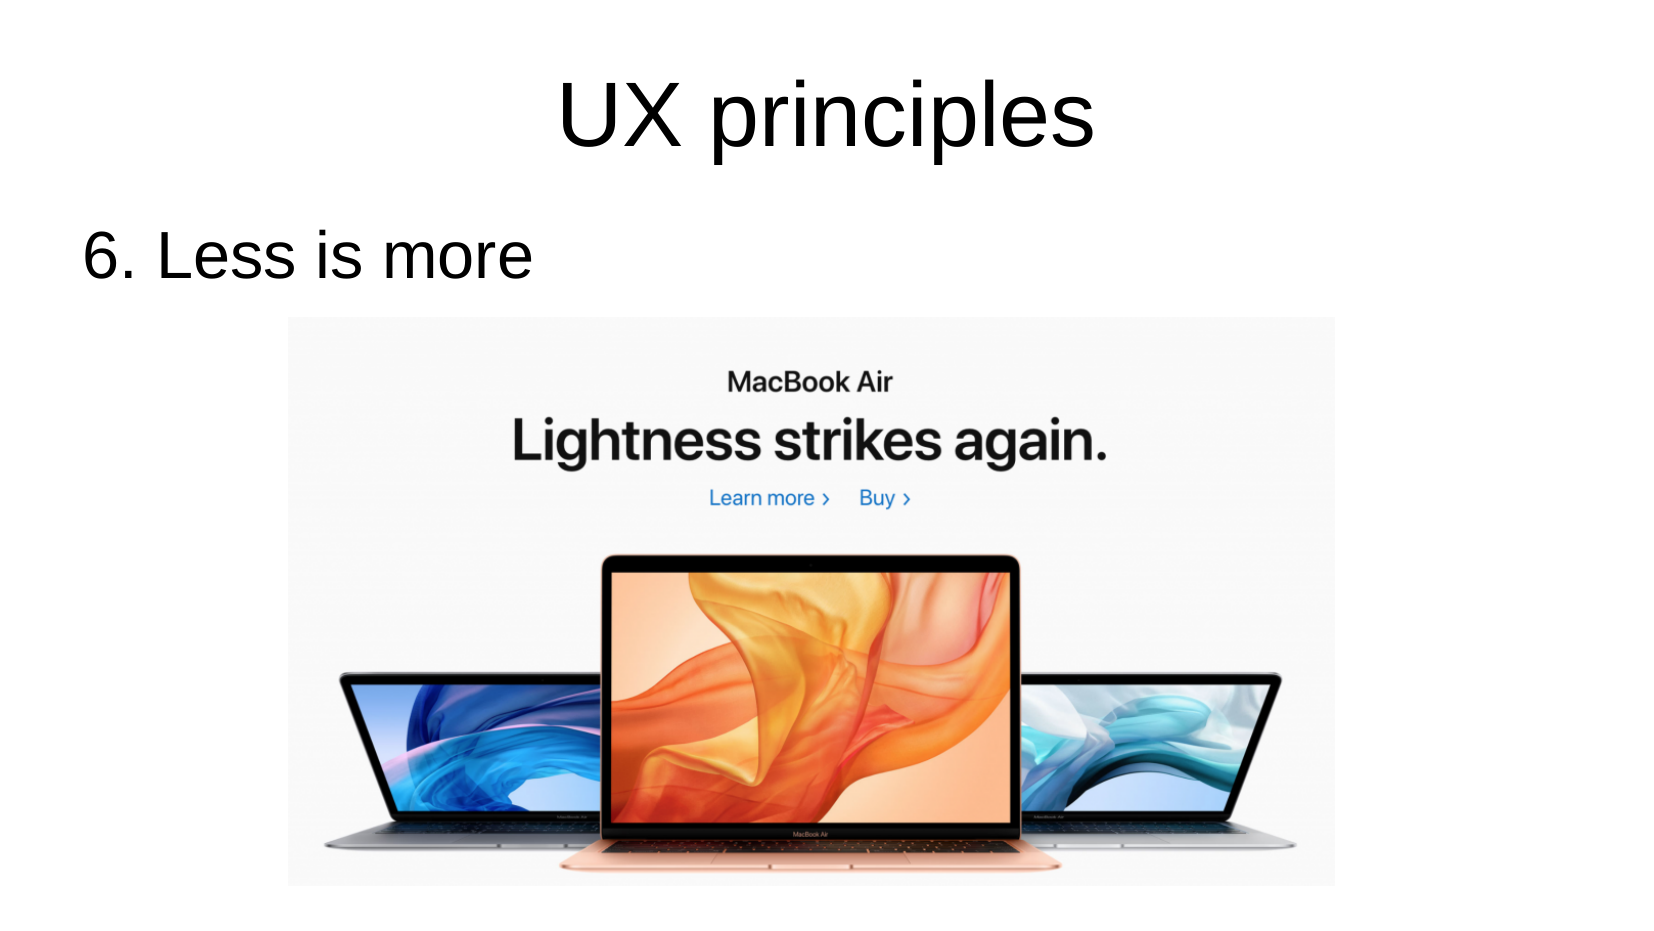

# UX principles
6. Less is more